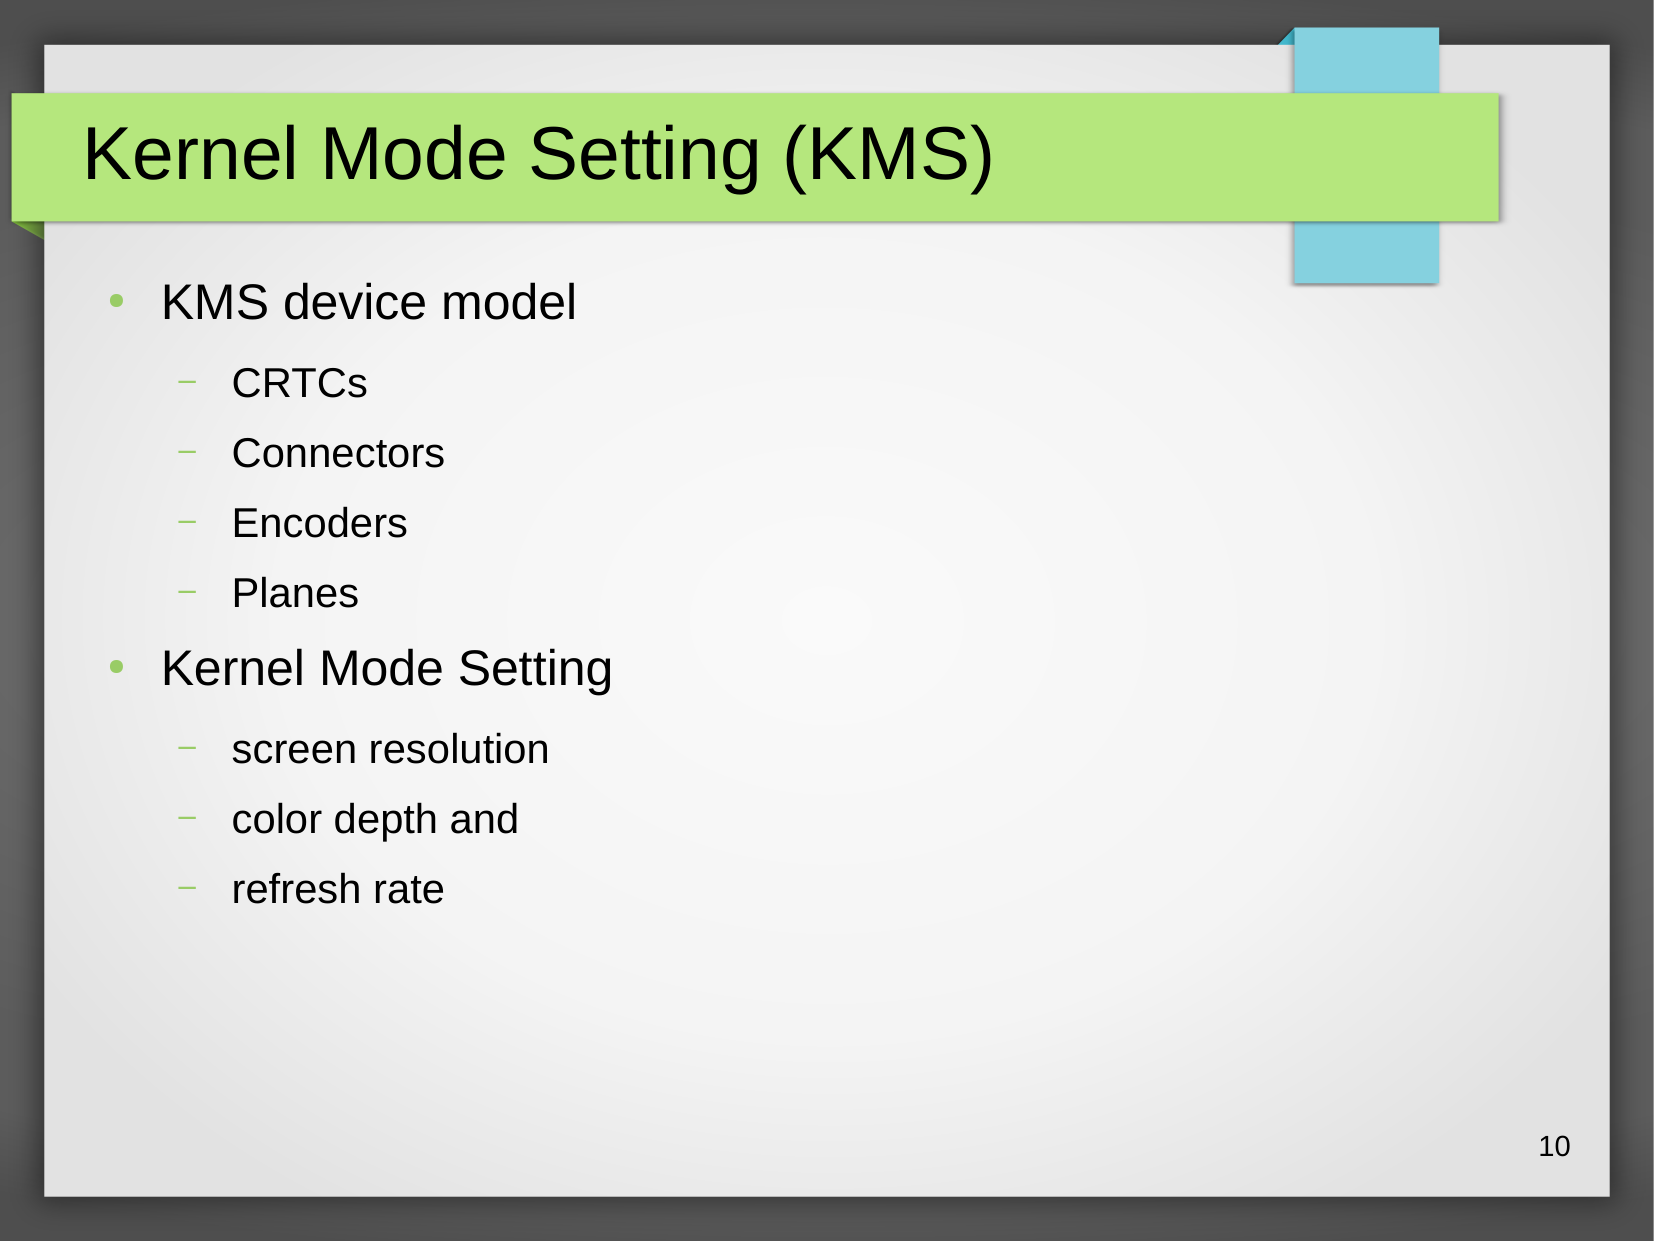

# Kernel Mode Setting (KMS)
KMS device model
CRTCs
Connectors
Encoders
Planes
Kernel Mode Setting
screen resolution
color depth and
refresh rate
10